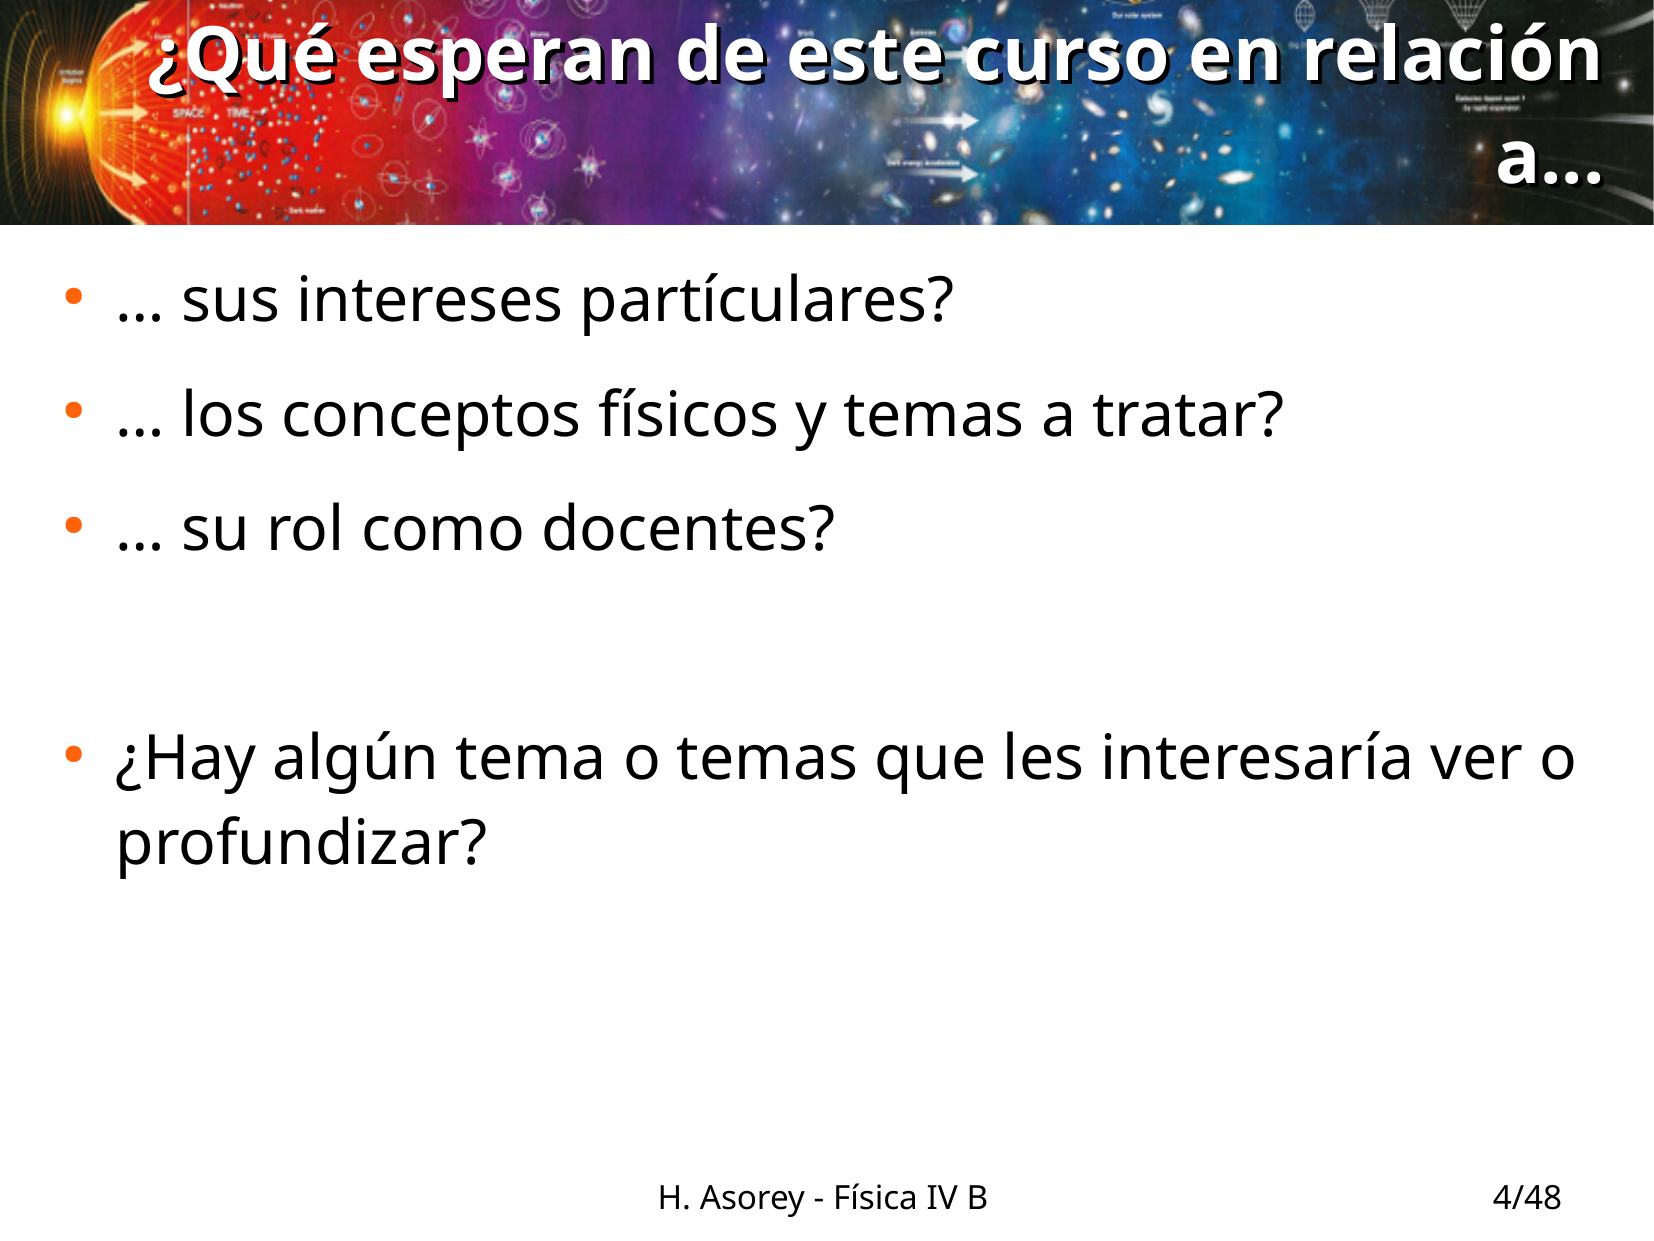

# ¿Qué esperan de este curso en relación a...
… sus intereses partículares?
… los conceptos físicos y temas a tratar?
… su rol como docentes?
¿Hay algún tema o temas que les interesaría ver o profundizar?
H. Asorey - Física IV B
4